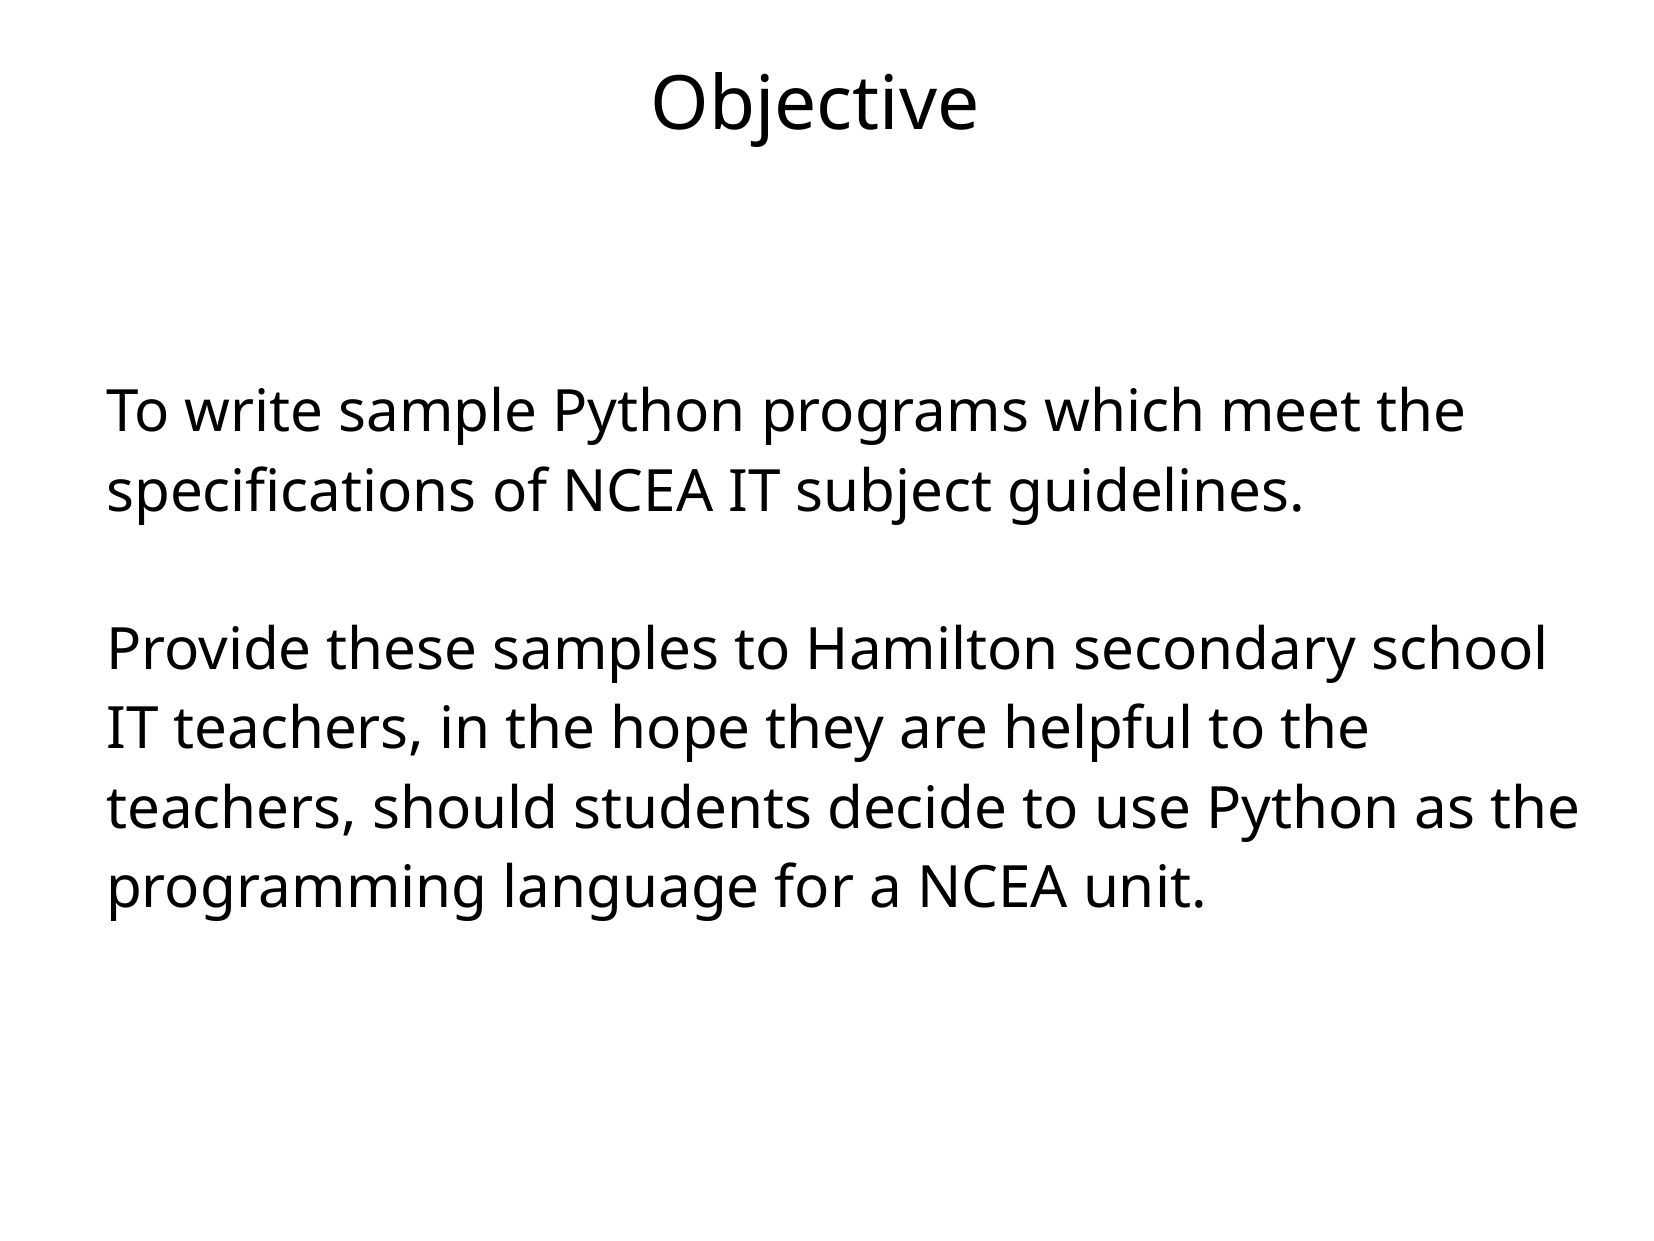

Objective
# To write sample Python programs which meet the specifications of NCEA IT subject guidelines. Provide these samples to Hamilton secondary school IT teachers, in the hope they are helpful to the teachers, should students decide to use Python as the programming language for a NCEA unit.